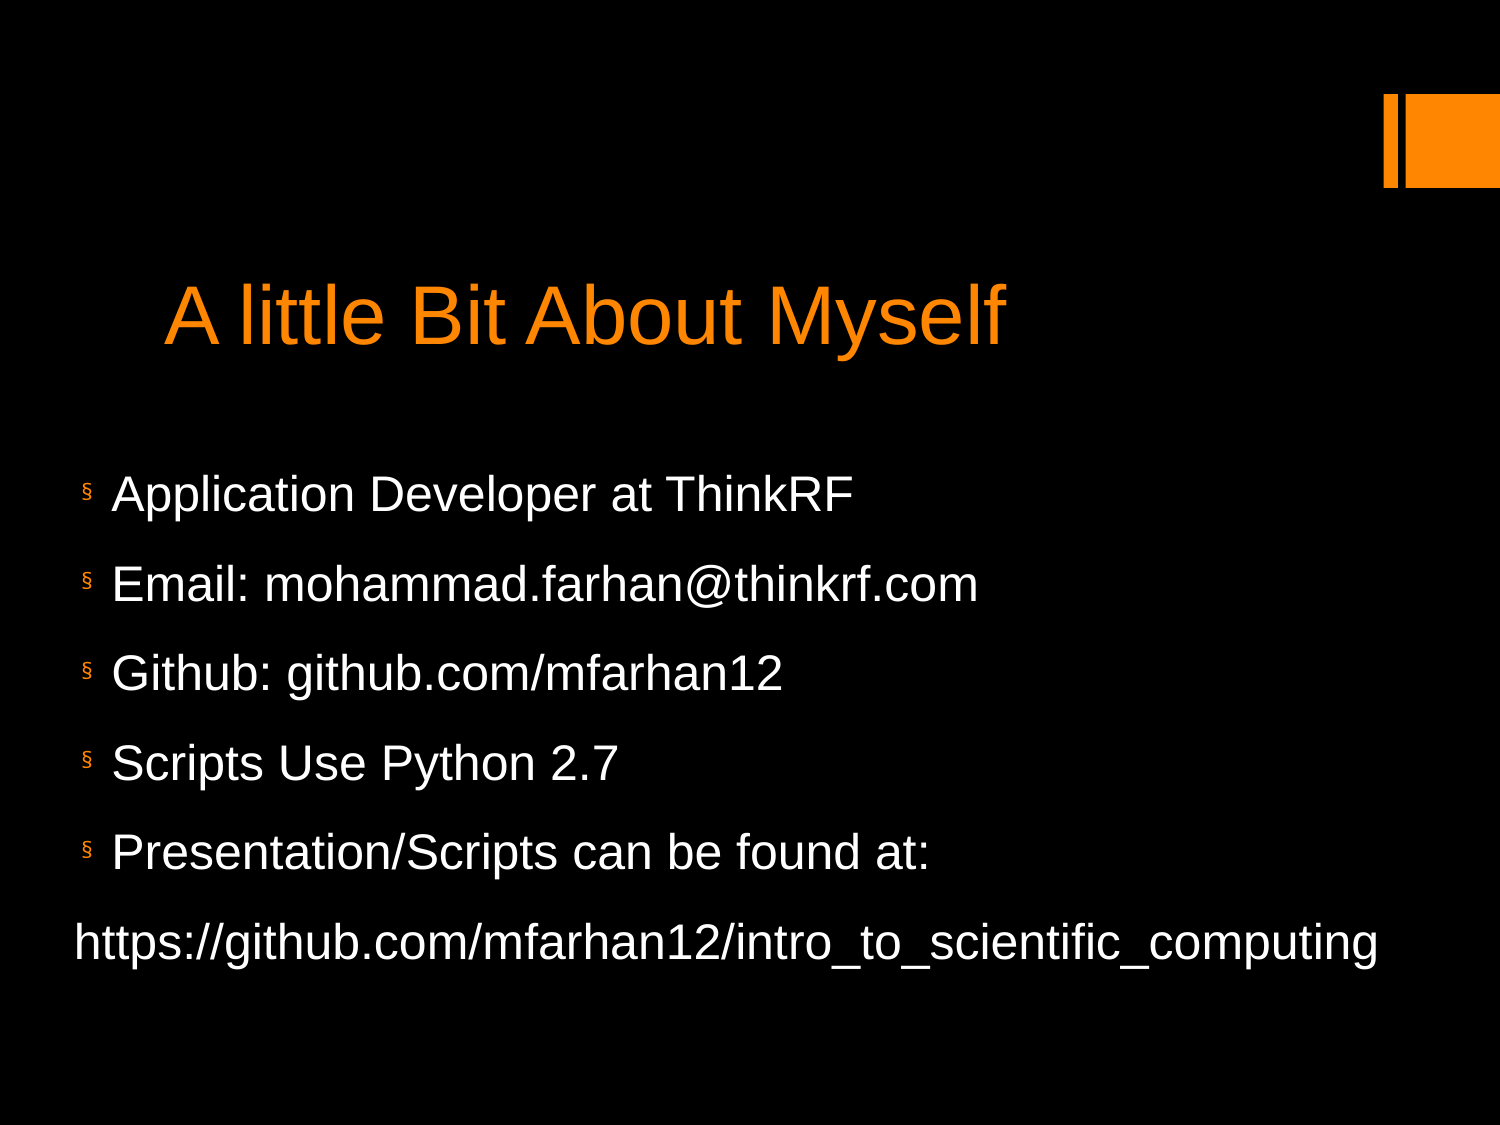

# A little Bit About Myself
Application Developer at ThinkRF
Email: mohammad.farhan@thinkrf.com
Github: github.com/mfarhan12
Scripts Use Python 2.7
Presentation/Scripts can be found at:
https://github.com/mfarhan12/intro_to_scientific_computing